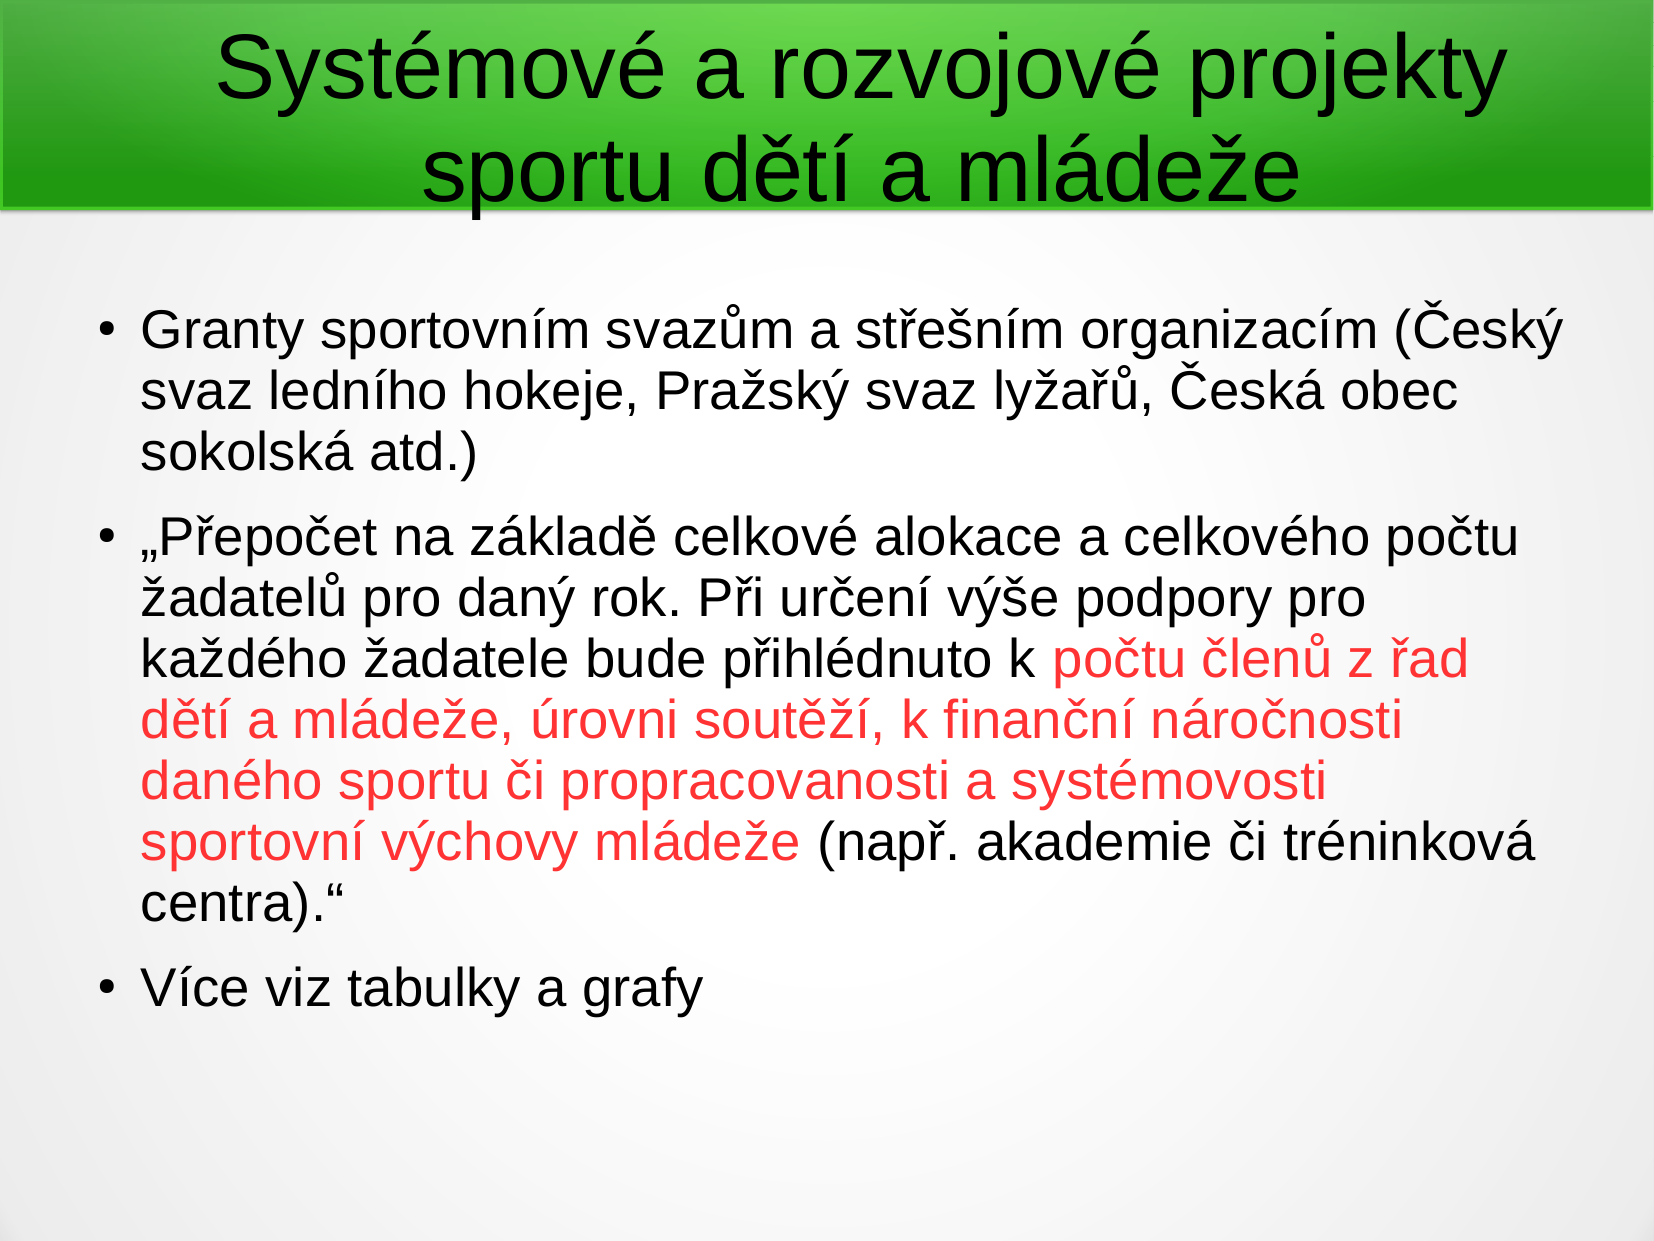

# Systémové a rozvojové projekty sportu dětí a mládeže
Granty sportovním svazům a střešním organizacím (Český svaz ledního hokeje, Pražský svaz lyžařů, Česká obec sokolská atd.)
„Přepočet na základě celkové alokace a celkového počtu žadatelů pro daný rok. Při určení výše podpory pro každého žadatele bude přihlédnuto k počtu členů z řad dětí a mládeže, úrovni soutěží, k finanční náročnosti daného sportu či propracovanosti a systémovosti sportovní výchovy mládeže (např. akademie či tréninková centra).“
Více viz tabulky a grafy